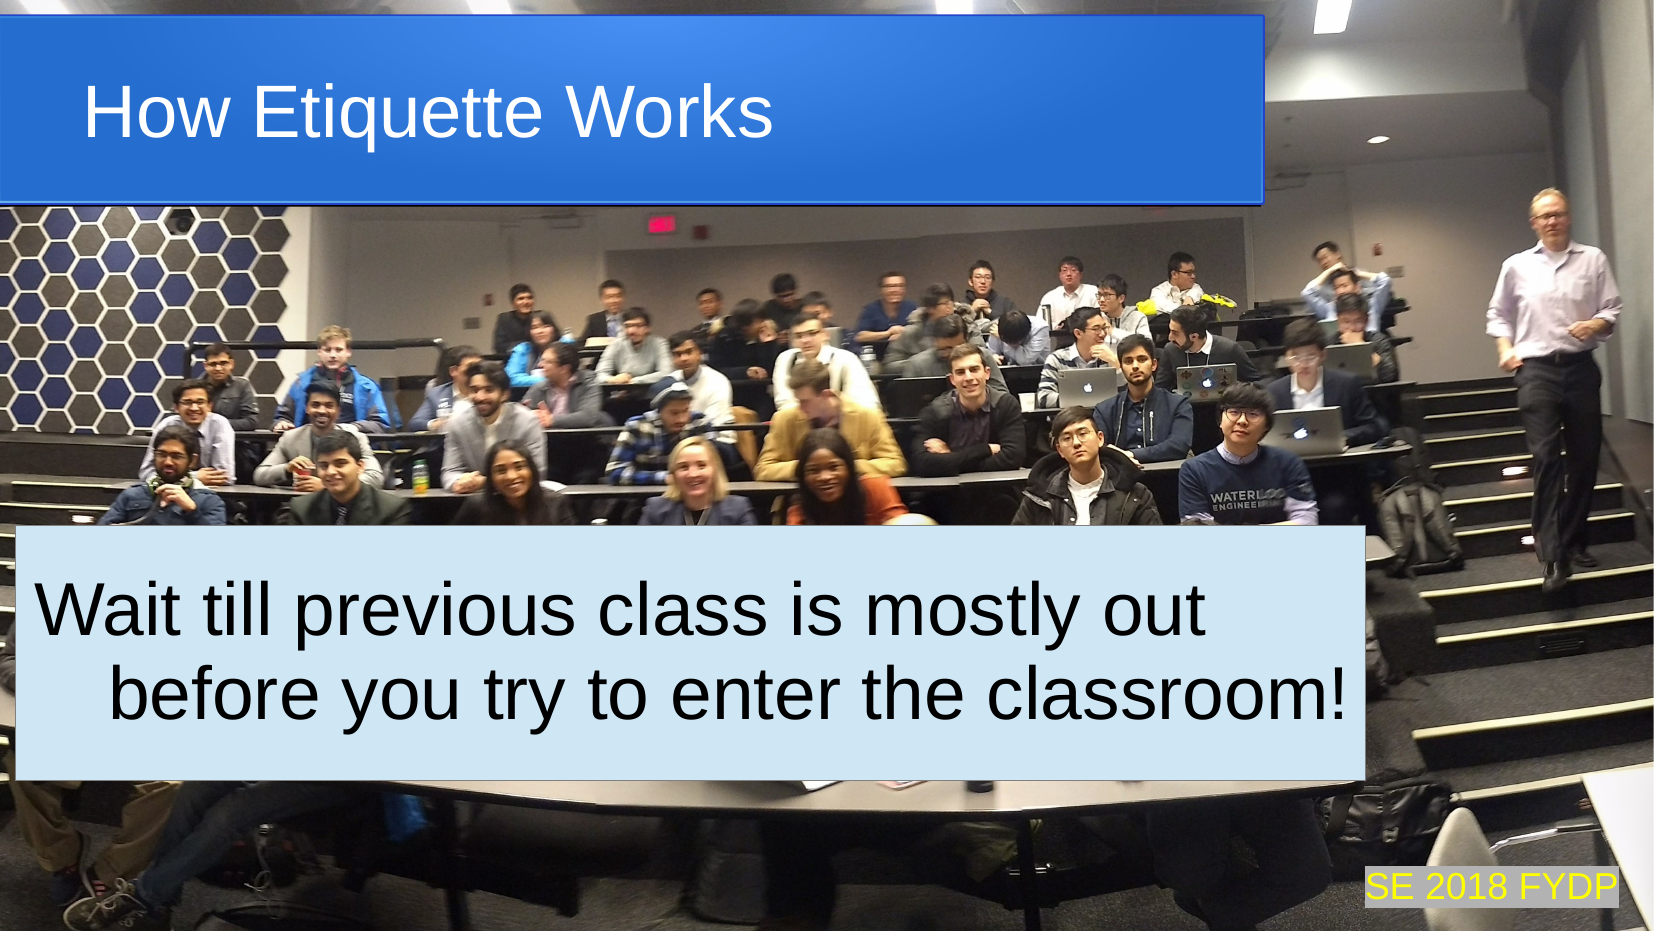

# How Etiquette Works
Wait till previous class is mostly out
	before you try to enter the classroom!
SE 2018 FYDP